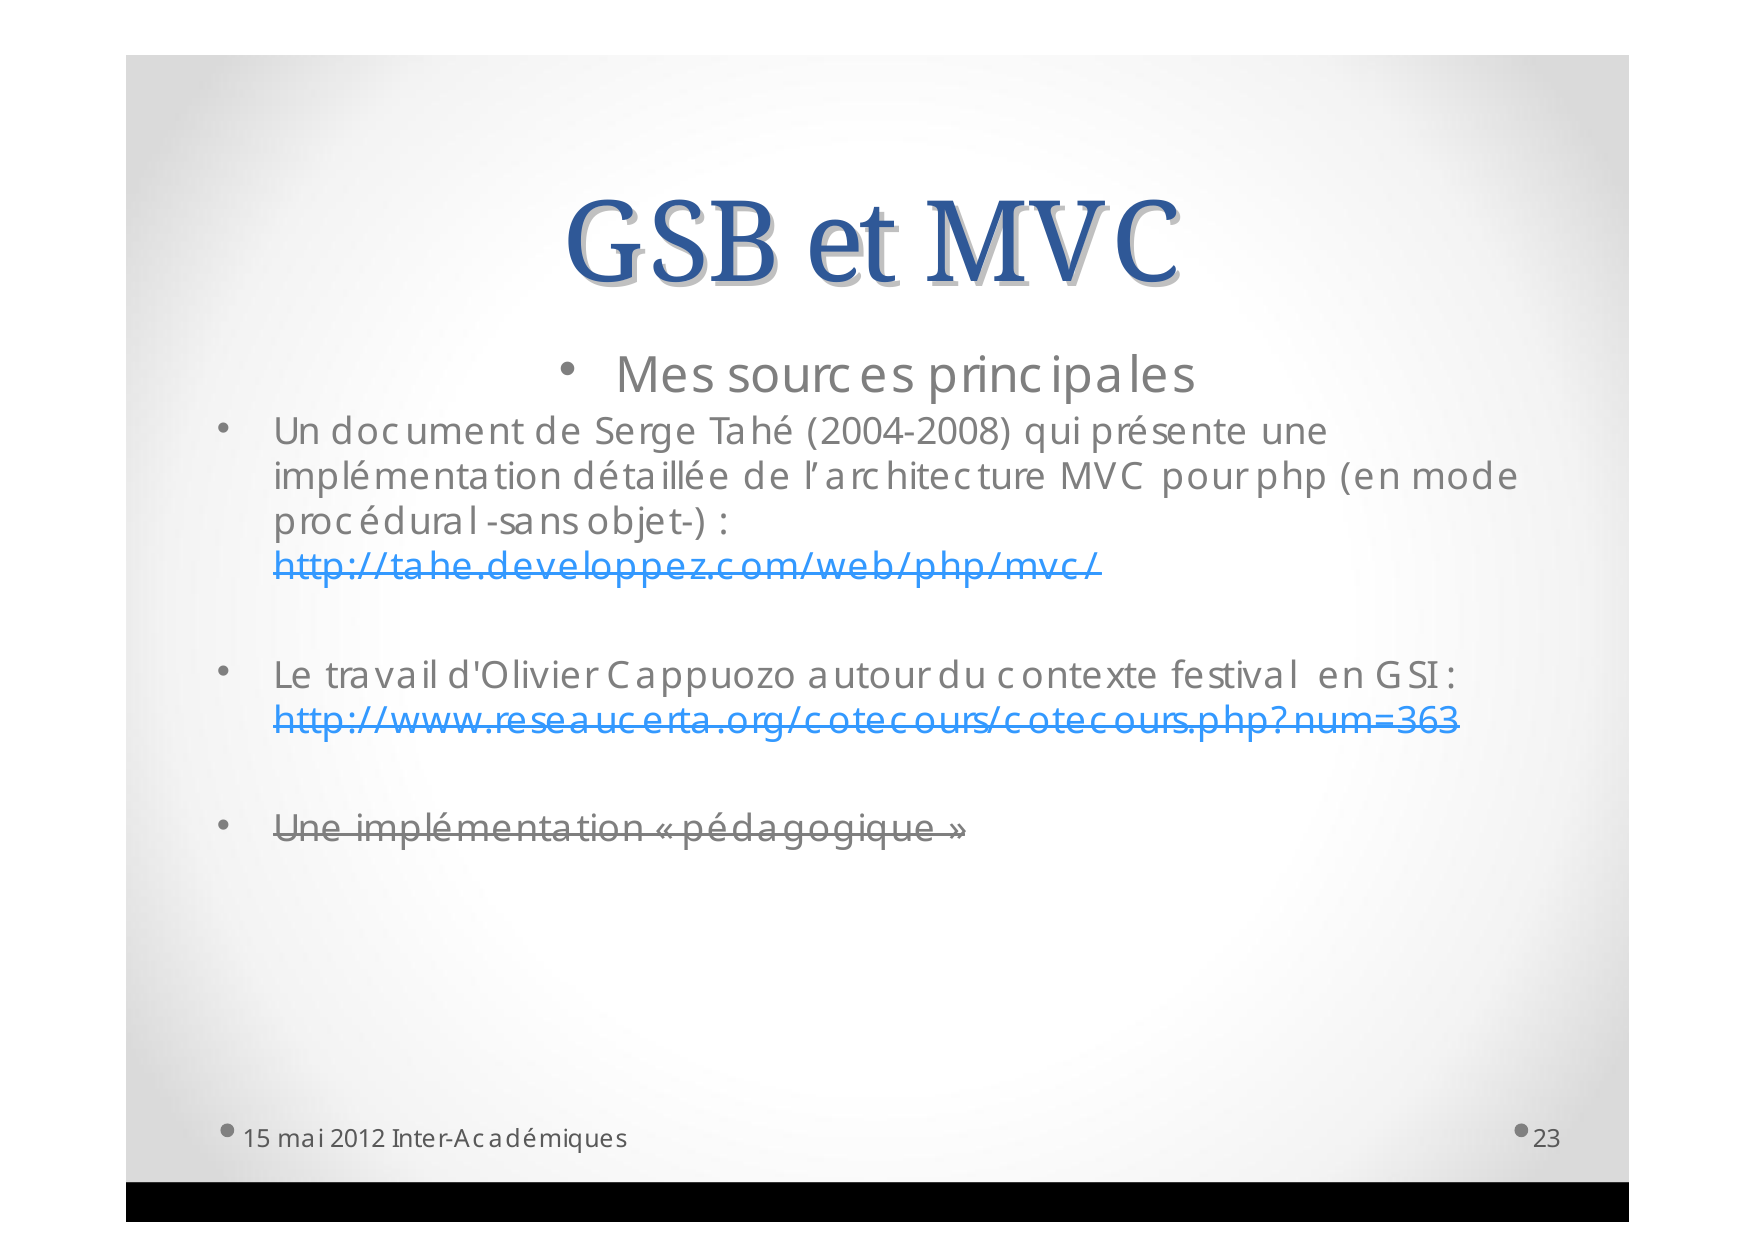

G
S
B
e
t
M
V
C
G
S
B
e
t
M
V
C
M
e
s
s
o
u
r
c
e
s
p
r
i
n
c
i
p
a
l
e
s
•
U
n
d
o
c
u
m
e
n
t
d
e
S
e
r
g
e
T
a
h
é
(
2
0
0
4
-
2
0
0
8
)
q
u
i
p
r
é
s
e
n
t
e
u
n
e
•
i
m
p
l
é
m
e
n
t
a
t
i
o
n
d
é
t
a
i
l
l
é
e
d
e
l
’
a
r
c
h
i
t
e
c
t
u
r
e
M
V
C
p
o
u
r
p
h
p
(
e
n
m
o
d
e
p
r
o
c
é
d
u
r
a
l
-
s
a
n
s
o
b
j
e
t
-
)
:
h
t
t
p
:
/
/
t
a
h
e
.
d
e
v
e
l
o
p
p
e
z
.
c
o
m
/
w
e
b
/
p
h
p
/
m
v
c
/
L
e
t
r
a
v
a
i
l
d
'
O
l
i
v
i
e
r
C
a
p
p
u
o
z
o
a
u
t
o
u
r
d
u
c
o
n
t
e
x
t
e
f
e
s
t
i
v
a
l
e
n
G
S
I
:
•
h
t
t
p
:
/
/
w
w
w
.
r
e
s
e
a
u
c
e
r
t
a
.
o
r
g
/
c
o
t
e
c
o
u
r
s
/
c
o
t
e
c
o
u
r
s
.
p
h
p
?
n
u
m
=
3
6
3
U
n
e
i
m
p
l
é
m
e
n
t
a
t
i
o
n
«
p
é
d
a
g
o
g
i
q
u
e
»
•
1
5
m
a
i
2
0
1
2
I
n
t
e
r
-
A
c
a
d
é
m
i
q
u
e
s
2
3